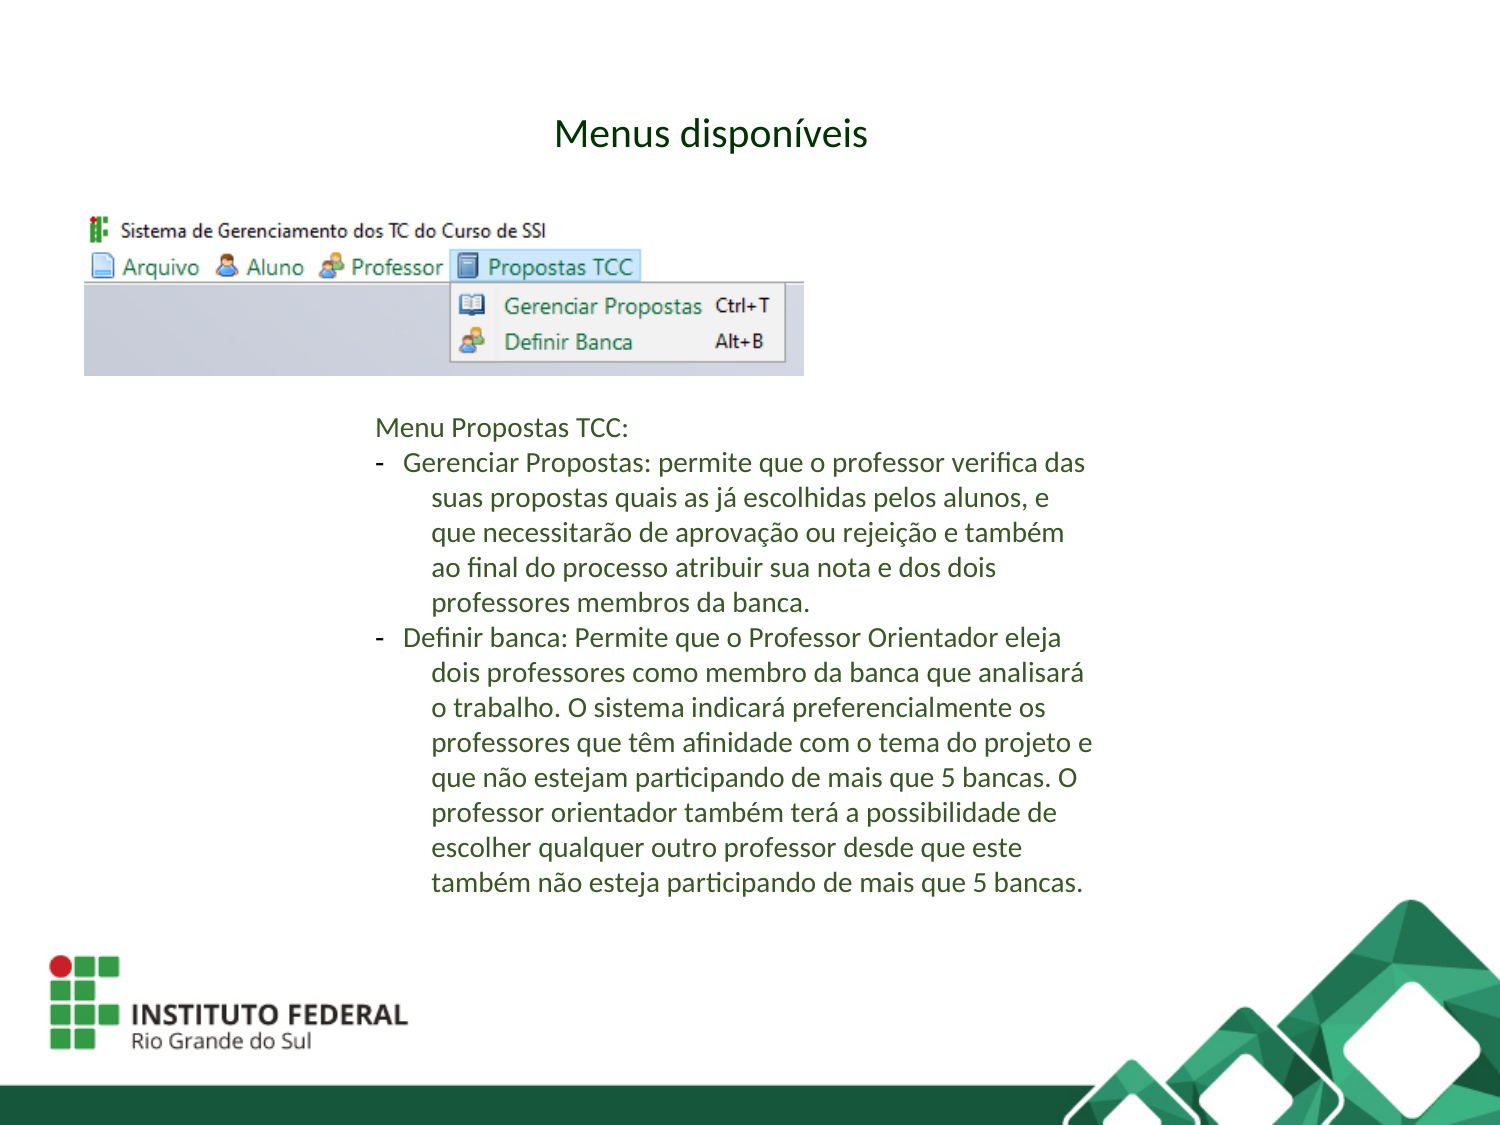

Menus disponíveis
Menu Propostas TCC:
Gerenciar Propostas: permite que o professor verifica das suas propostas quais as já escolhidas pelos alunos, e que necessitarão de aprovação ou rejeição e também ao final do processo atribuir sua nota e dos dois professores membros da banca.
Definir banca: Permite que o Professor Orientador eleja dois professores como membro da banca que analisará o trabalho. O sistema indicará preferencialmente os professores que têm afinidade com o tema do projeto e que não estejam participando de mais que 5 bancas. O professor orientador também terá a possibilidade de escolher qualquer outro professor desde que este também não esteja participando de mais que 5 bancas.